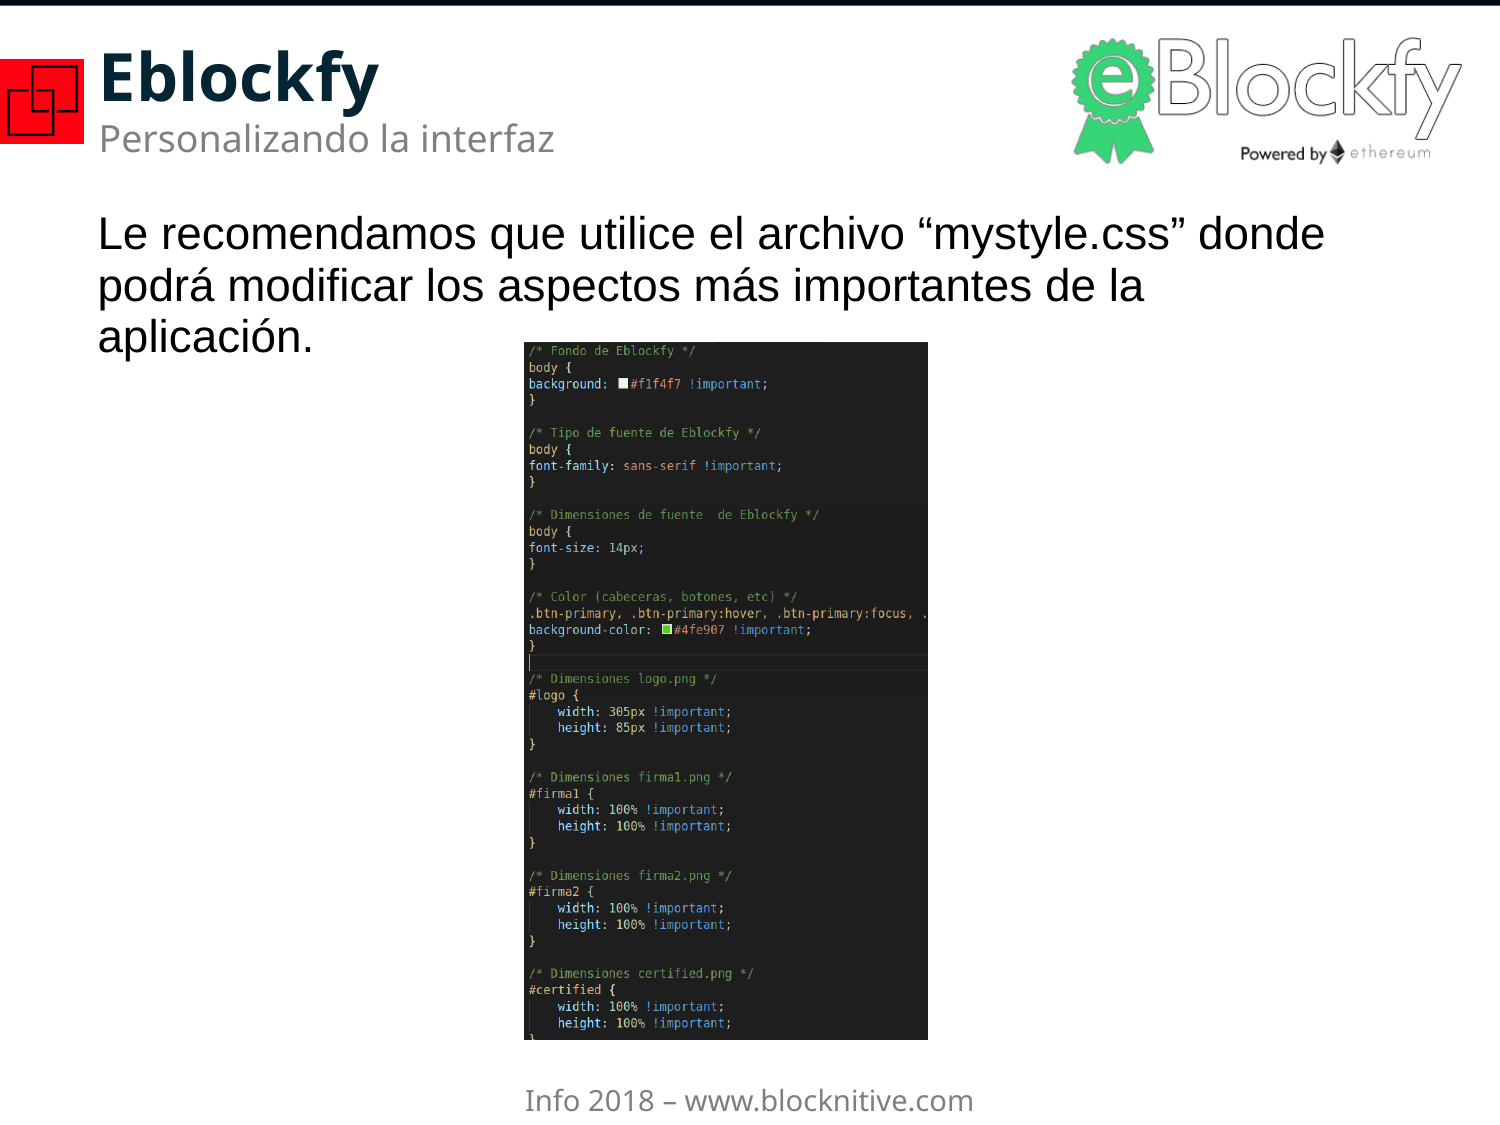

Eblockfy
Personalizando la interfaz
Le recomendamos que utilice el archivo “mystyle.css” donde podrá modificar los aspectos más importantes de la aplicación.